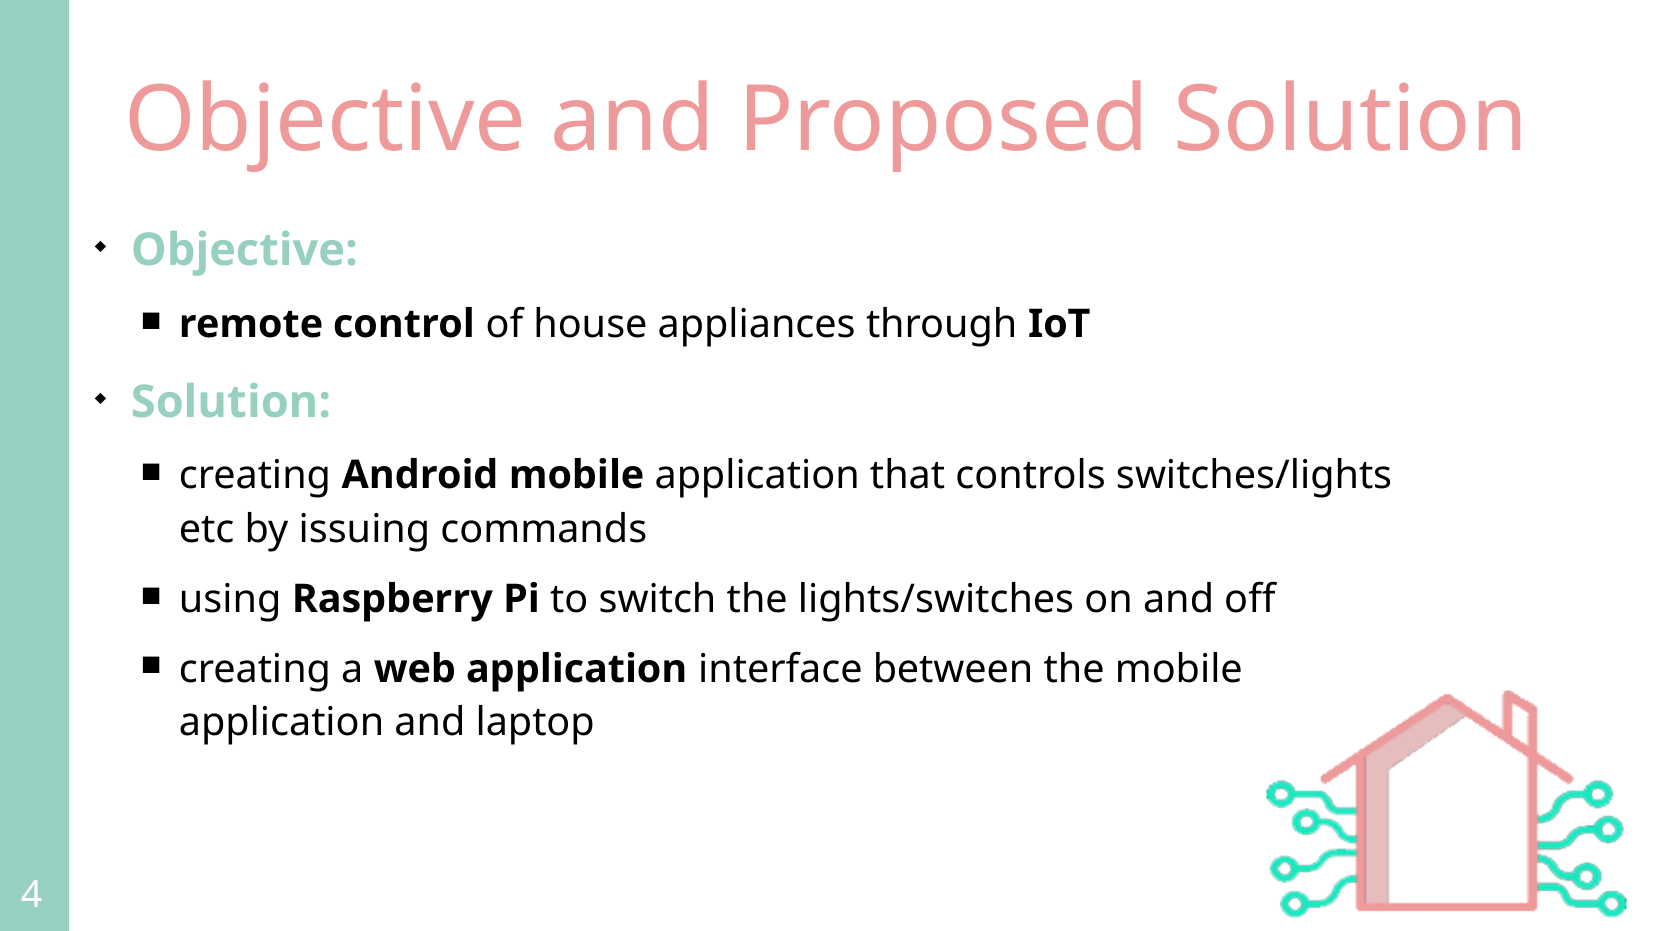

# Objective and Proposed Solution
Objective:
remote control of house appliances through IoT
Solution:
creating Android mobile application that controls switches/lights etc by issuing commands
using Raspberry Pi to switch the lights/switches on and off
creating a web application interface between the mobile application and laptop